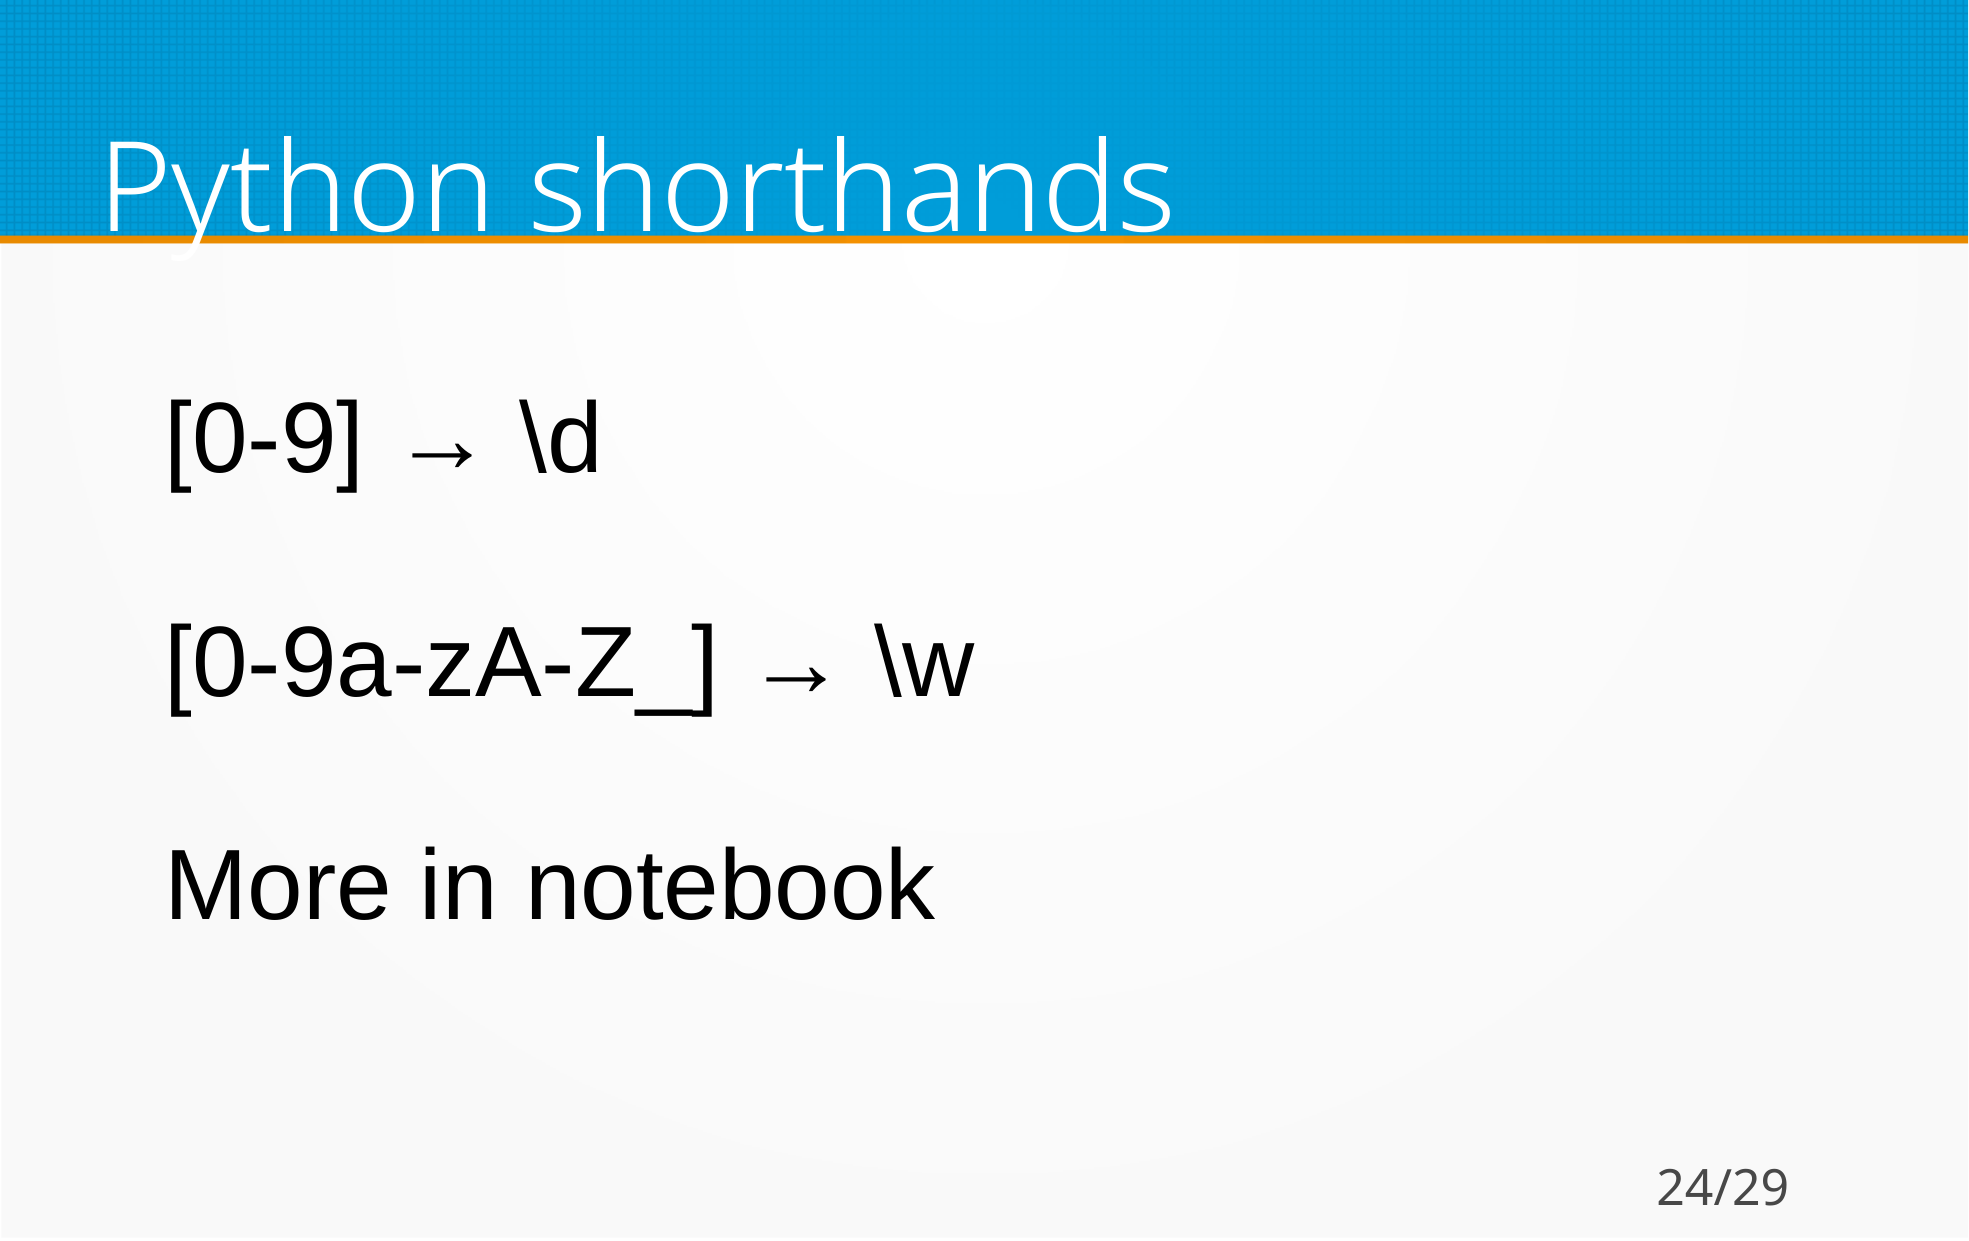

# Python shorthands
[0-9] → \d
[0-9a-zA-Z_] → \w
More in notebook
24